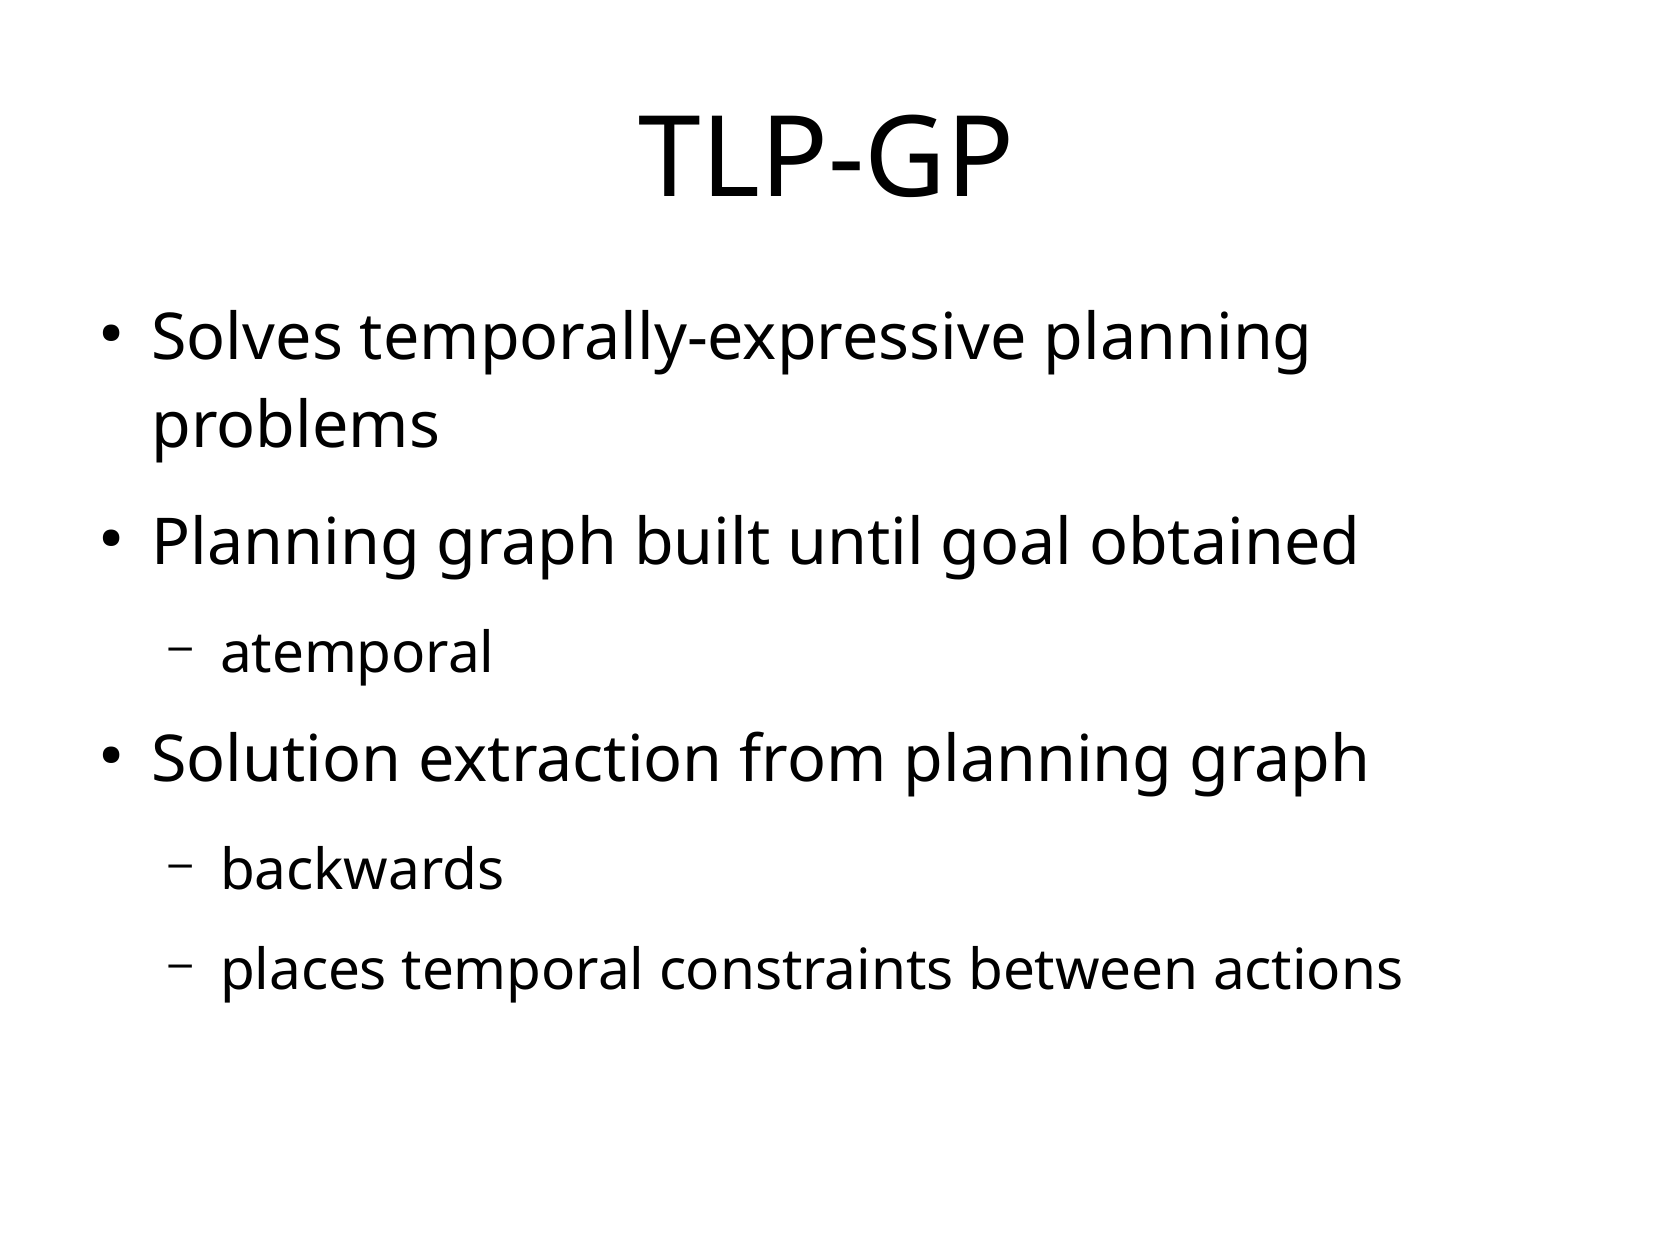

# TLP-GP
Solves temporally-expressive planning problems
Planning graph built until goal obtained
atemporal
Solution extraction from planning graph
backwards
places temporal constraints between actions